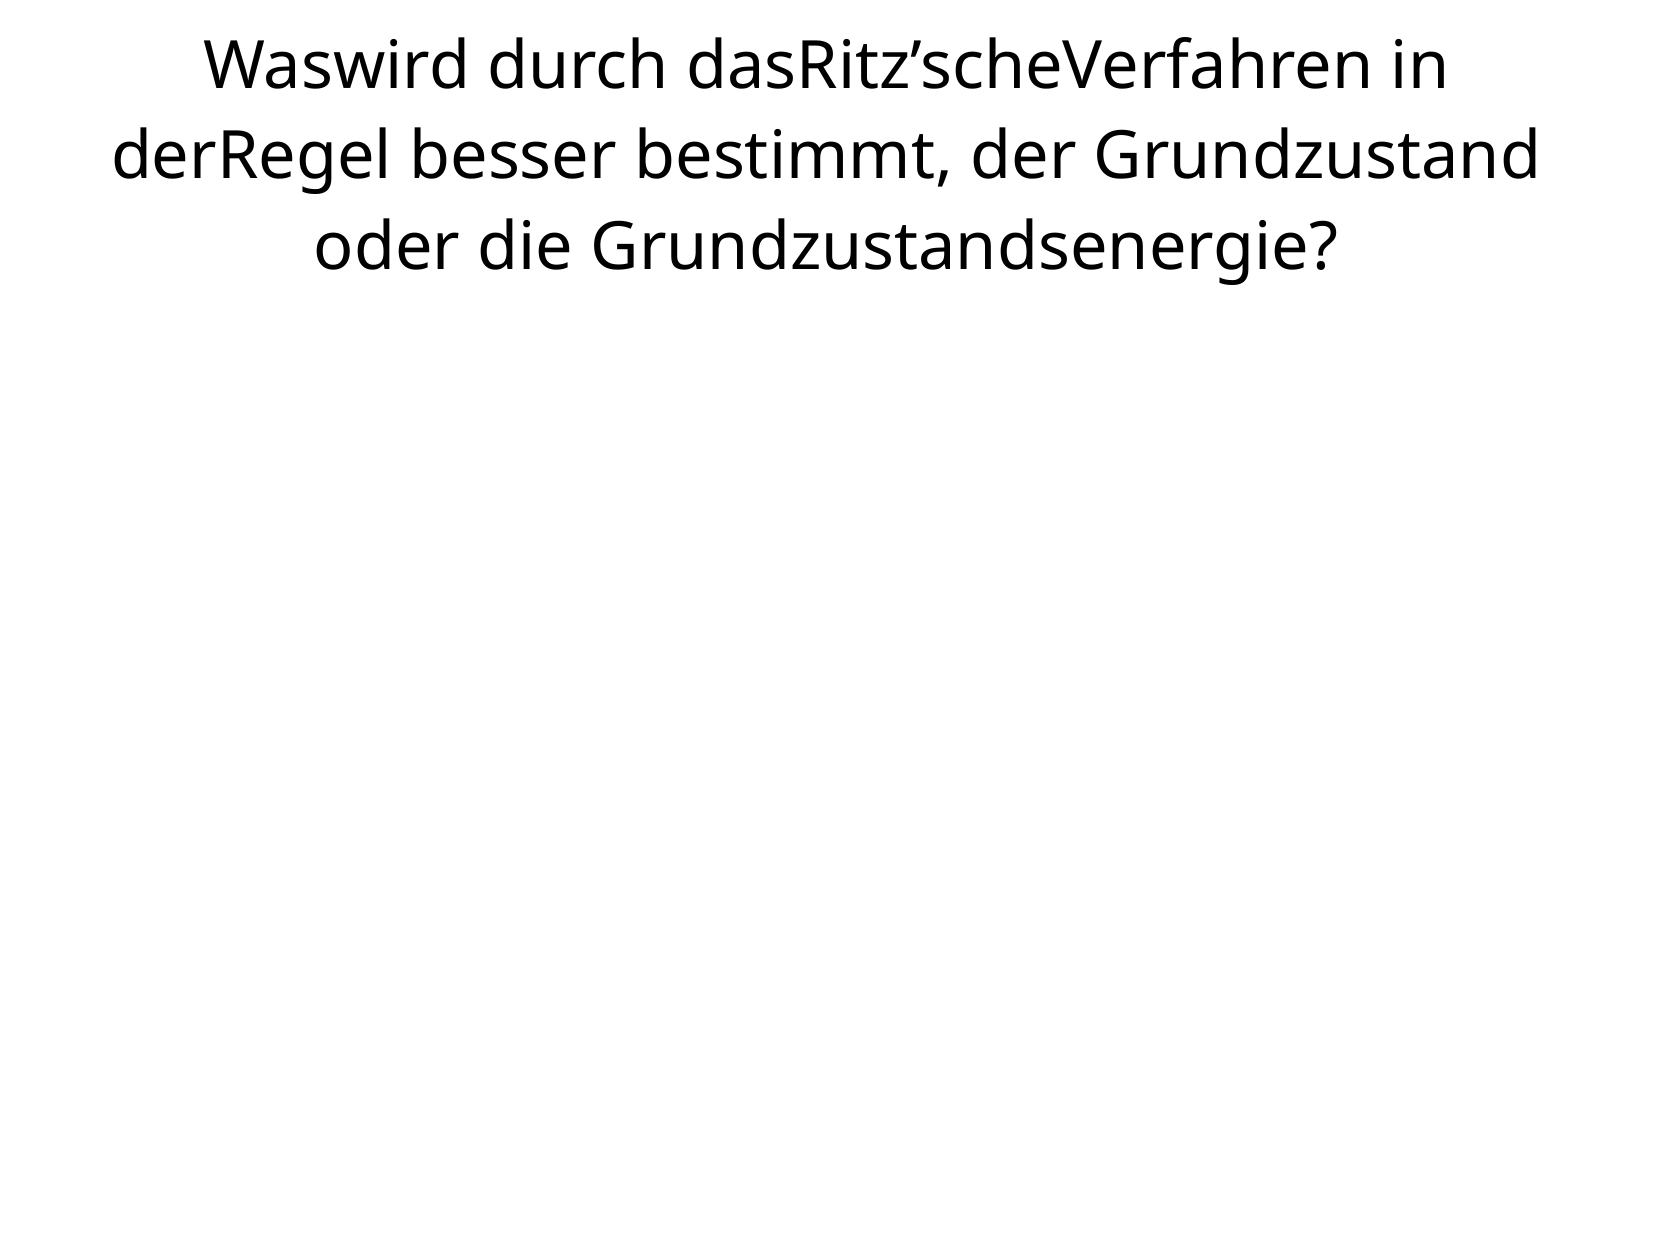

# Waswird durch dasRitz’scheVerfahren in derRegel besser bestimmt, der Grundzustand oder die Grundzustandsenergie?